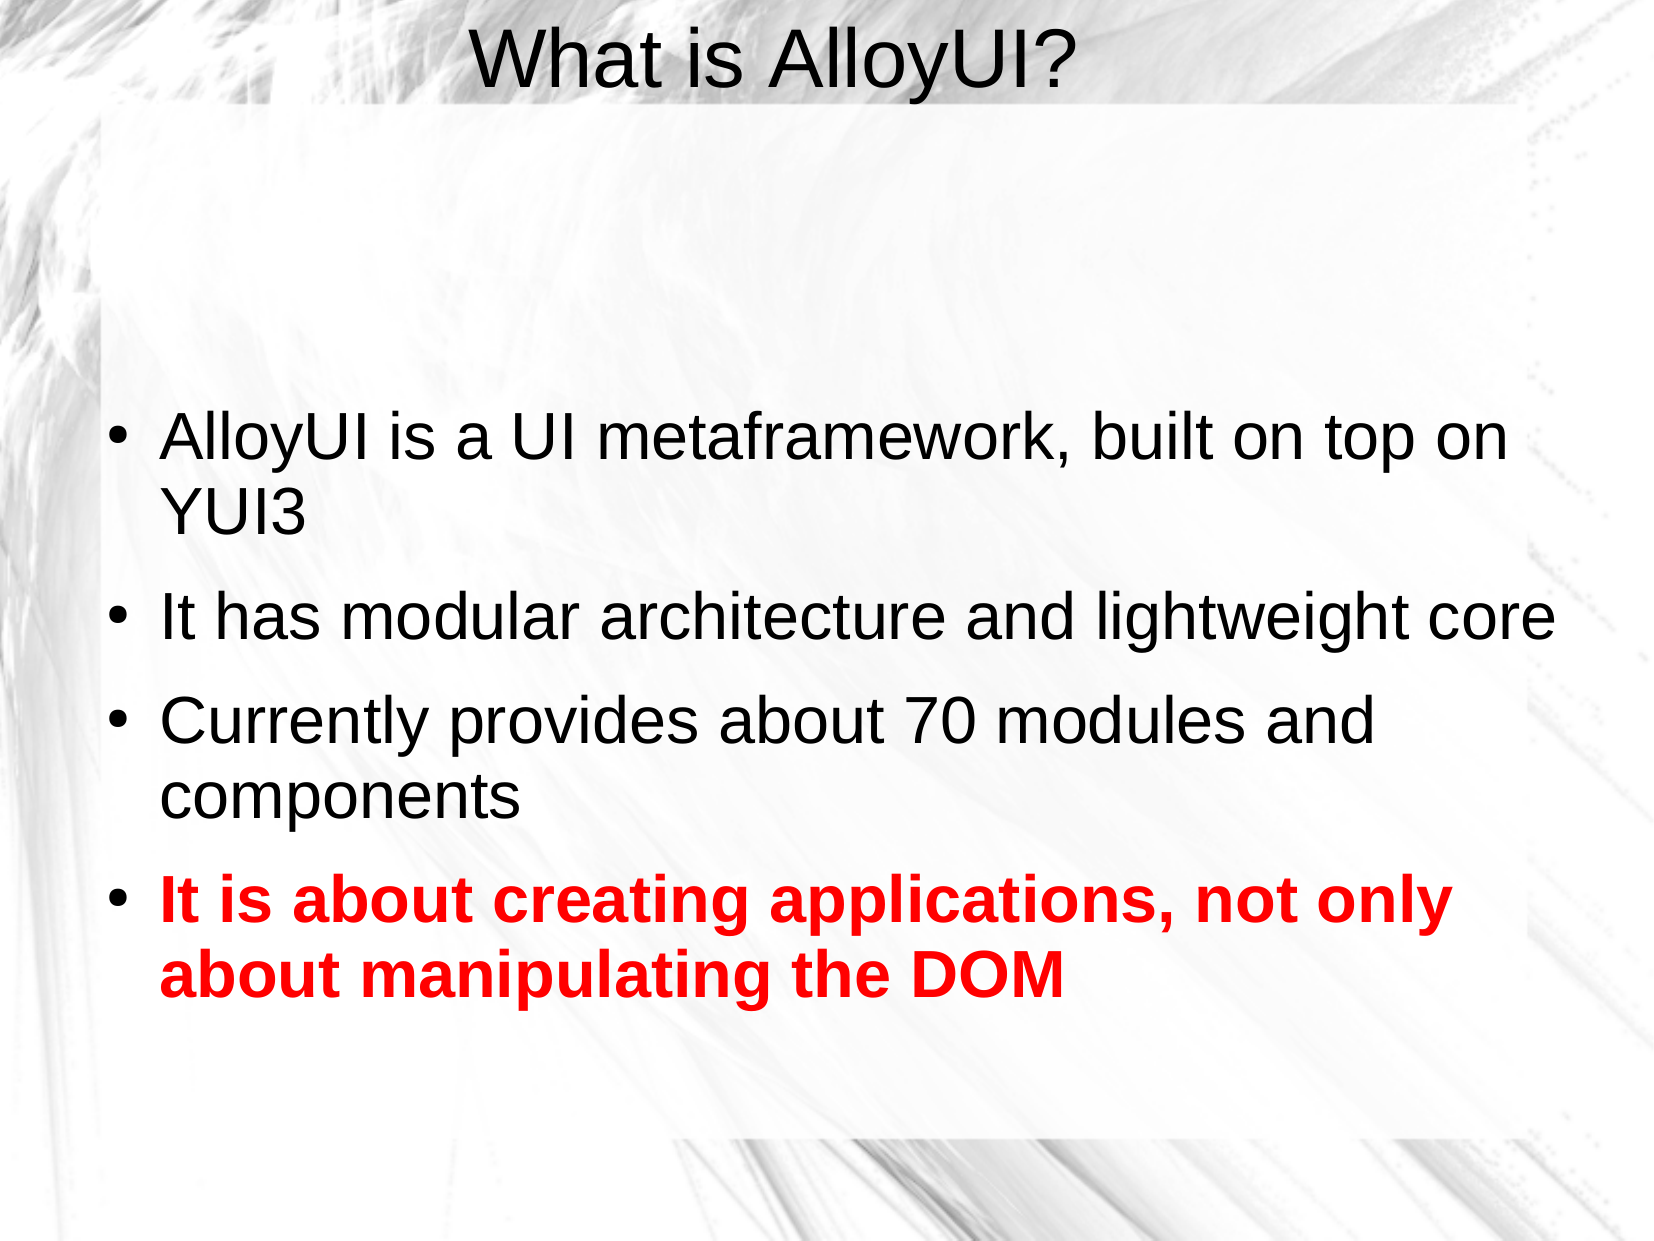

# What is AlloyUI?
AlloyUI is a UI metaframework, built on top on YUI3
It has modular architecture and lightweight core
Currently provides about 70 modules and components
It is about creating applications, not only about manipulating the DOM